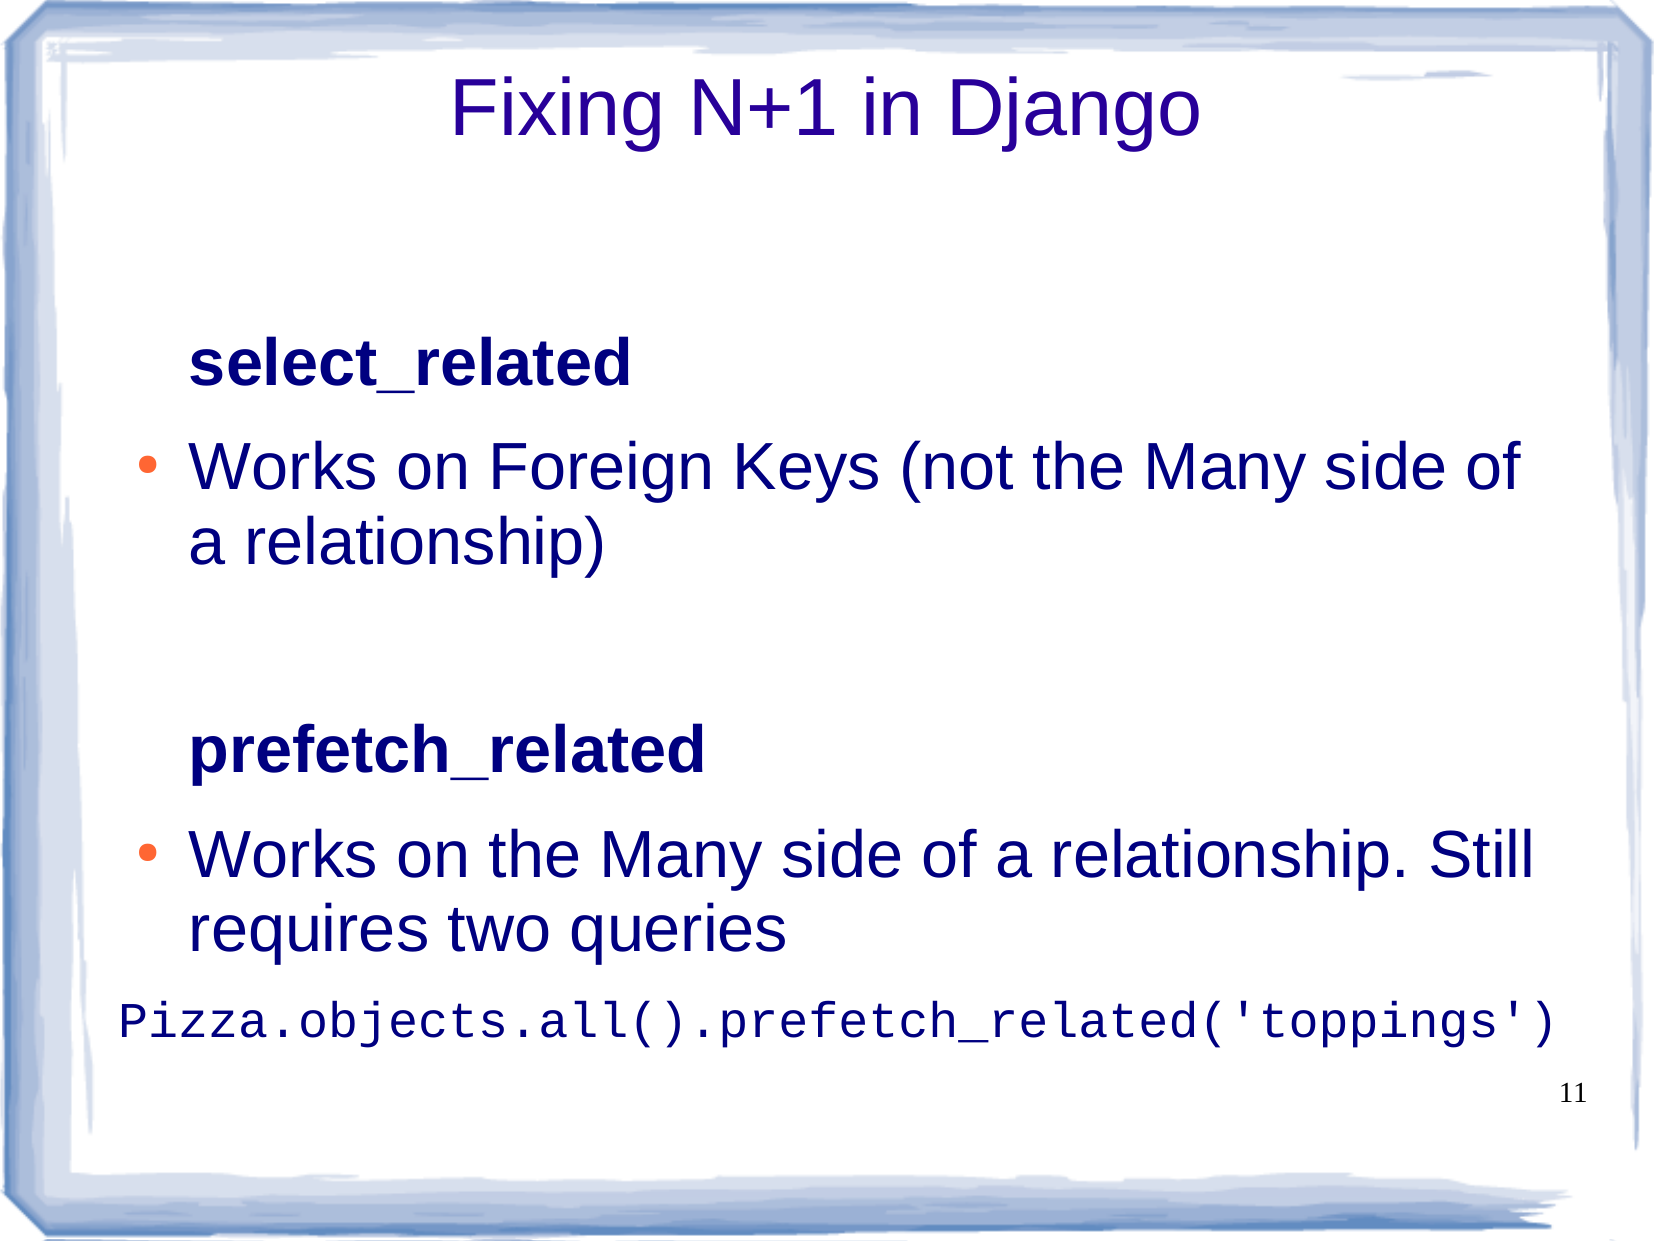

# Fixing N+1 in Django
select_related
Works on Foreign Keys (not the Many side of a relationship)
prefetch_related
Works on the Many side of a relationship. Still requires two queries
Pizza.objects.all().prefetch_related('toppings')
11